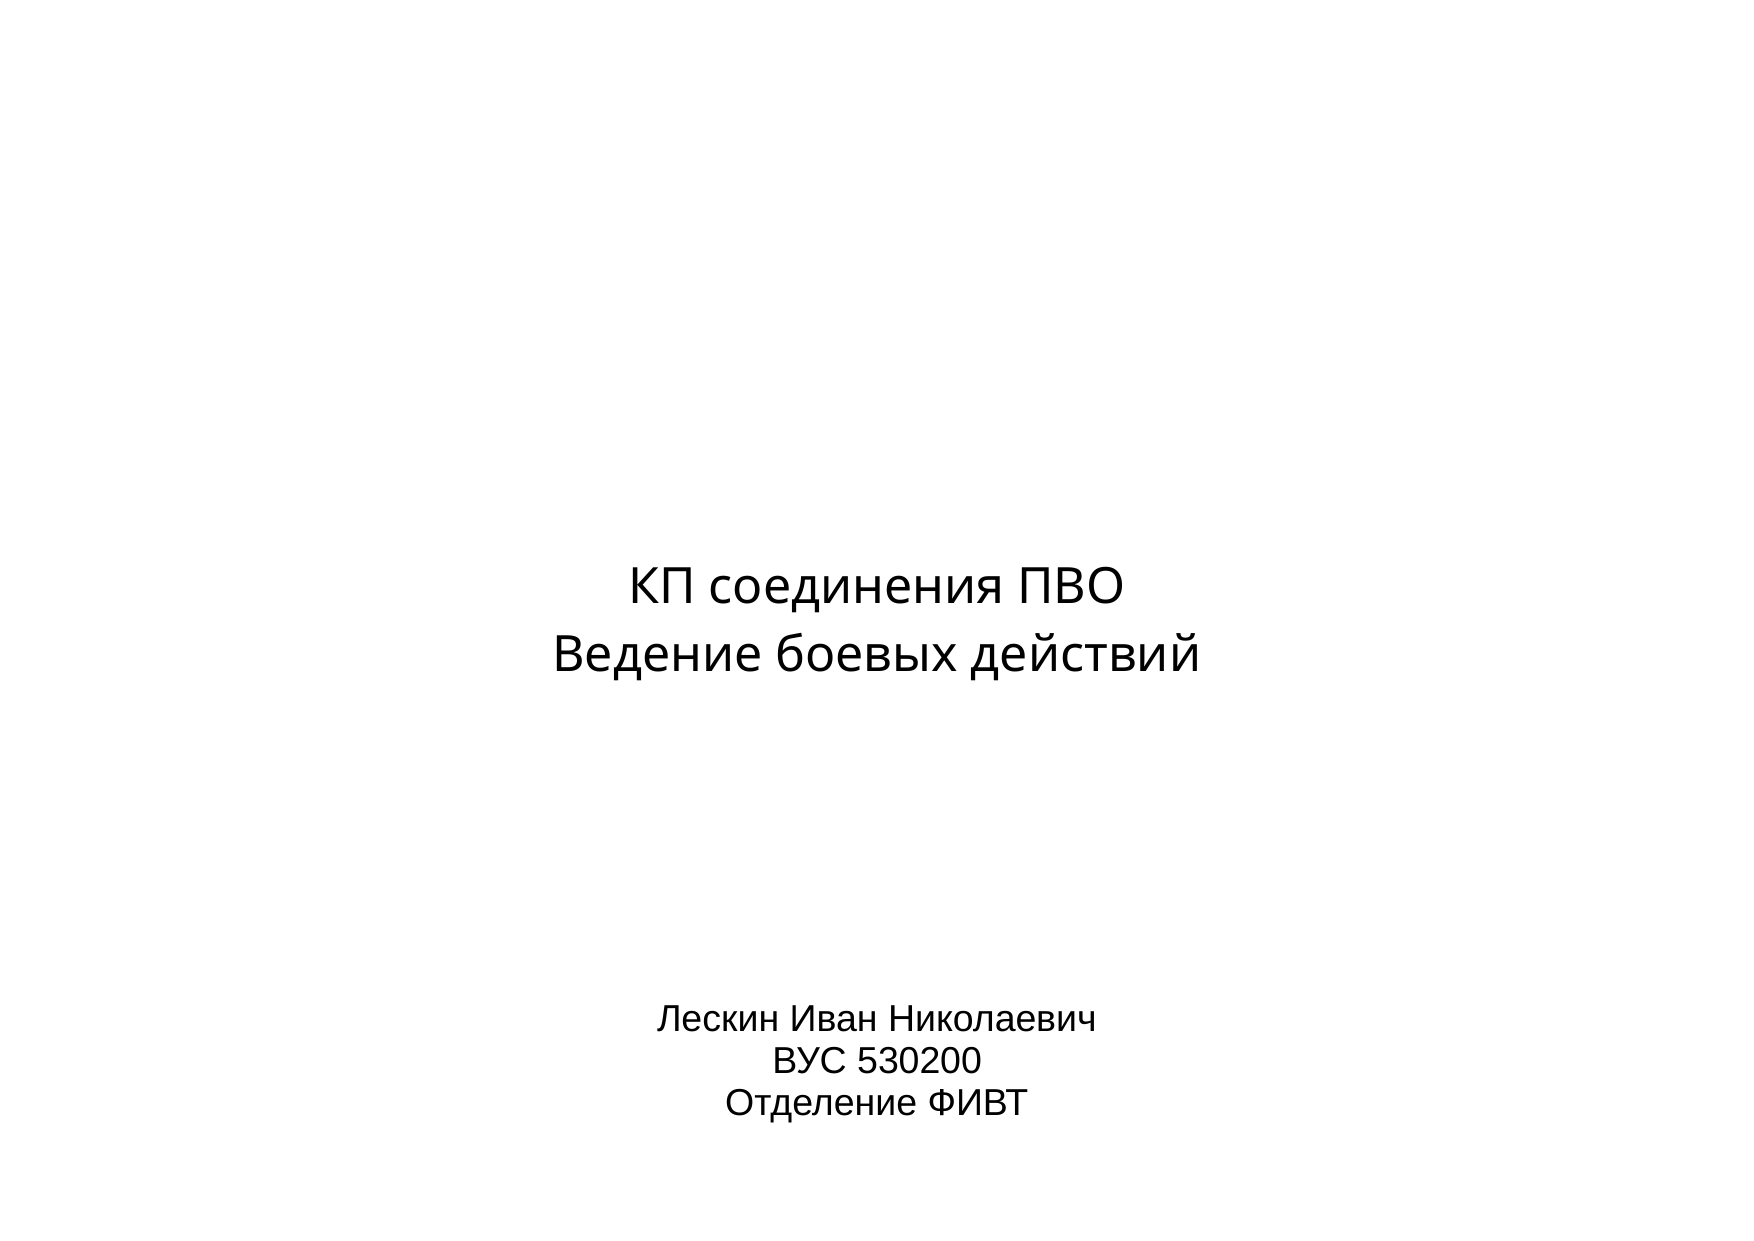

КП соединения ПВО
Ведение боевых действий
Лескин Иван Николаевич
ВУС 530200
Отделение ФИВТ